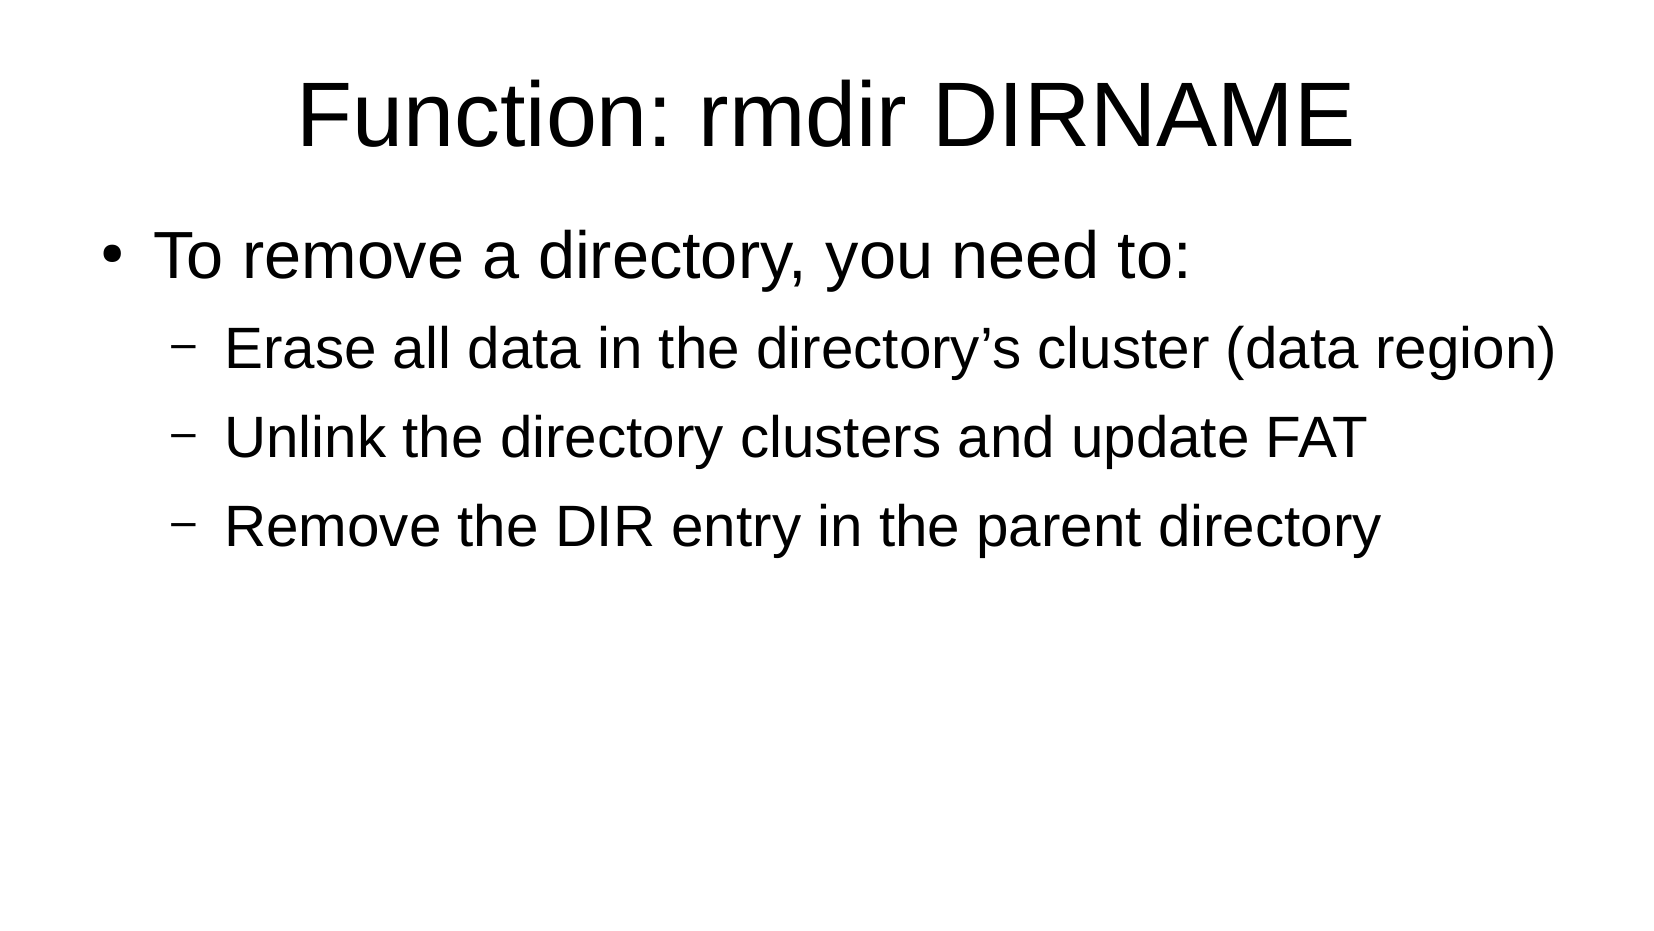

# Function: rmdir DIRNAME
To remove a directory, you need to:
Erase all data in the directory’s cluster (data region)
Unlink the directory clusters and update FAT
Remove the DIR entry in the parent directory